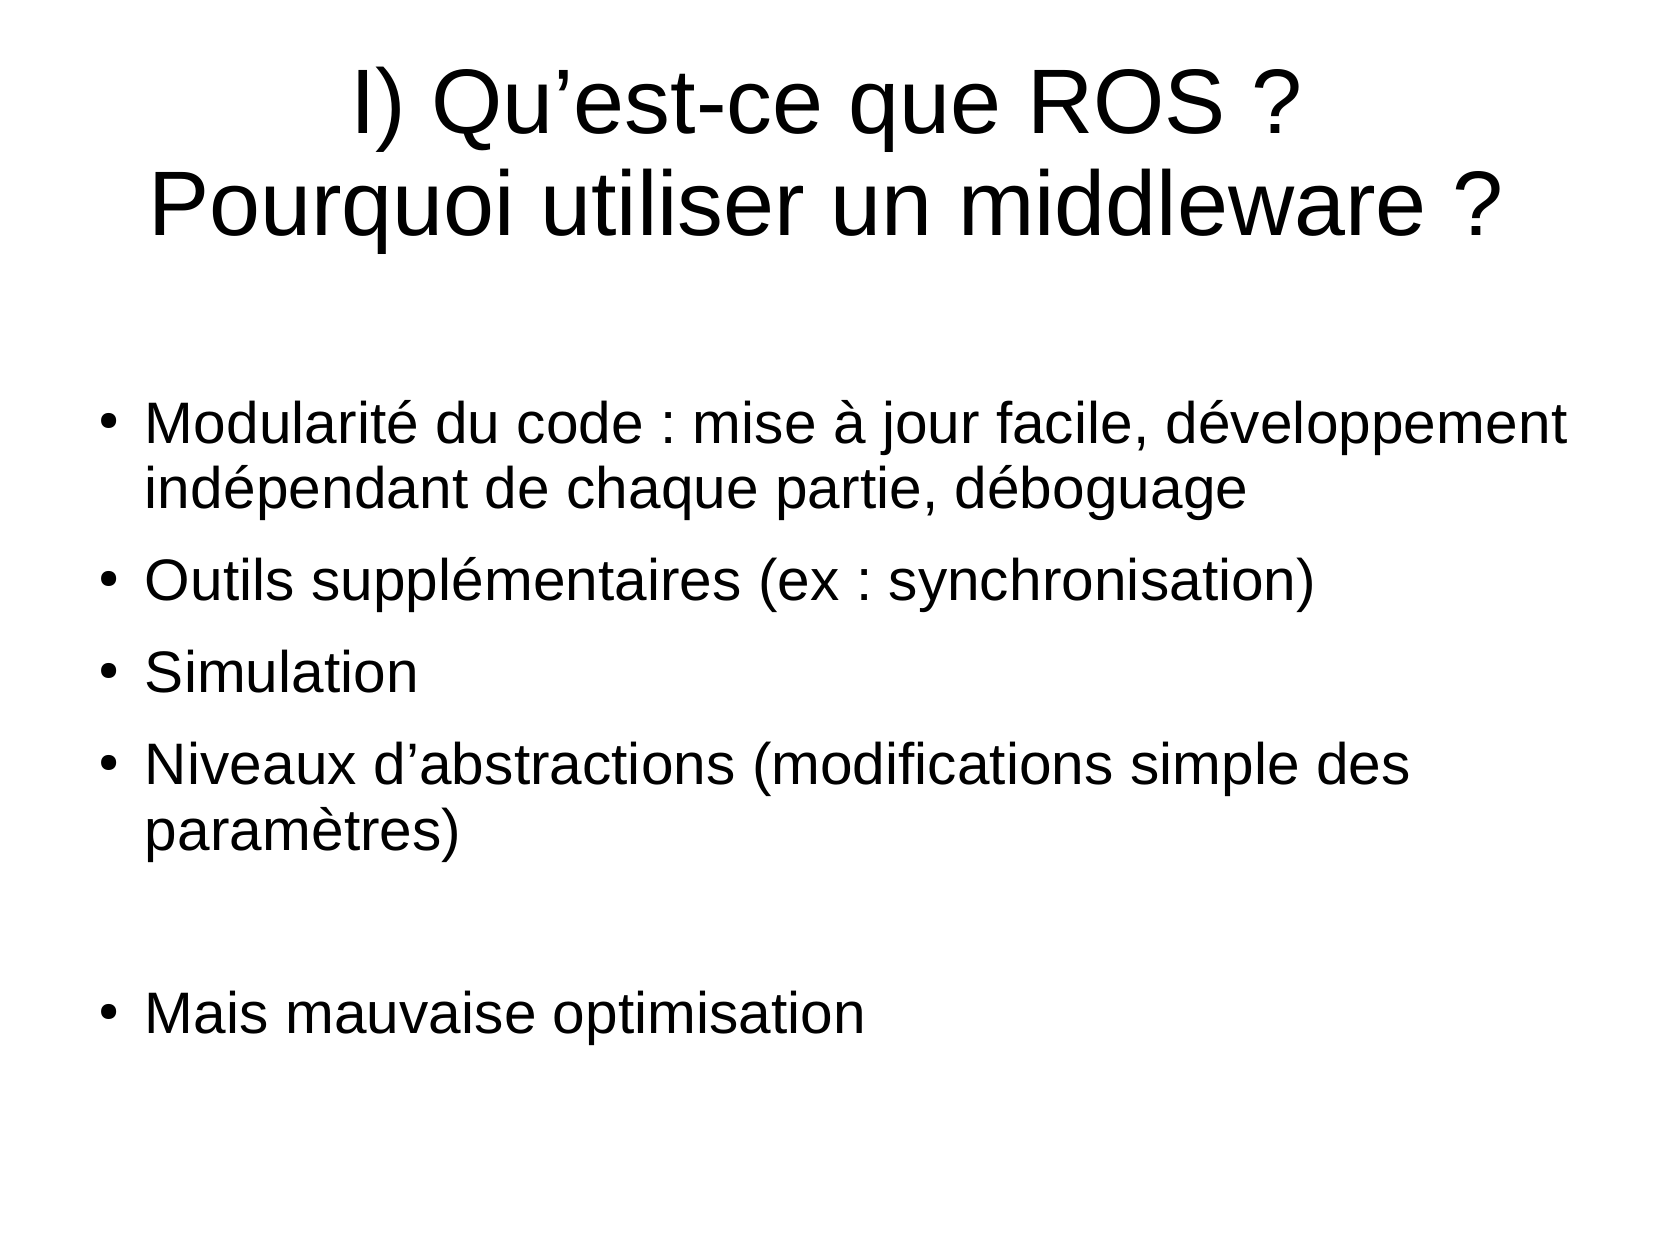

# I) Qu’est-ce que ROS ? Pourquoi utiliser un middleware ?
Modularité du code : mise à jour facile, développement indépendant de chaque partie, déboguage
Outils supplémentaires (ex : synchronisation)
Simulation
Niveaux d’abstractions (modifications simple des paramètres)
Mais mauvaise optimisation